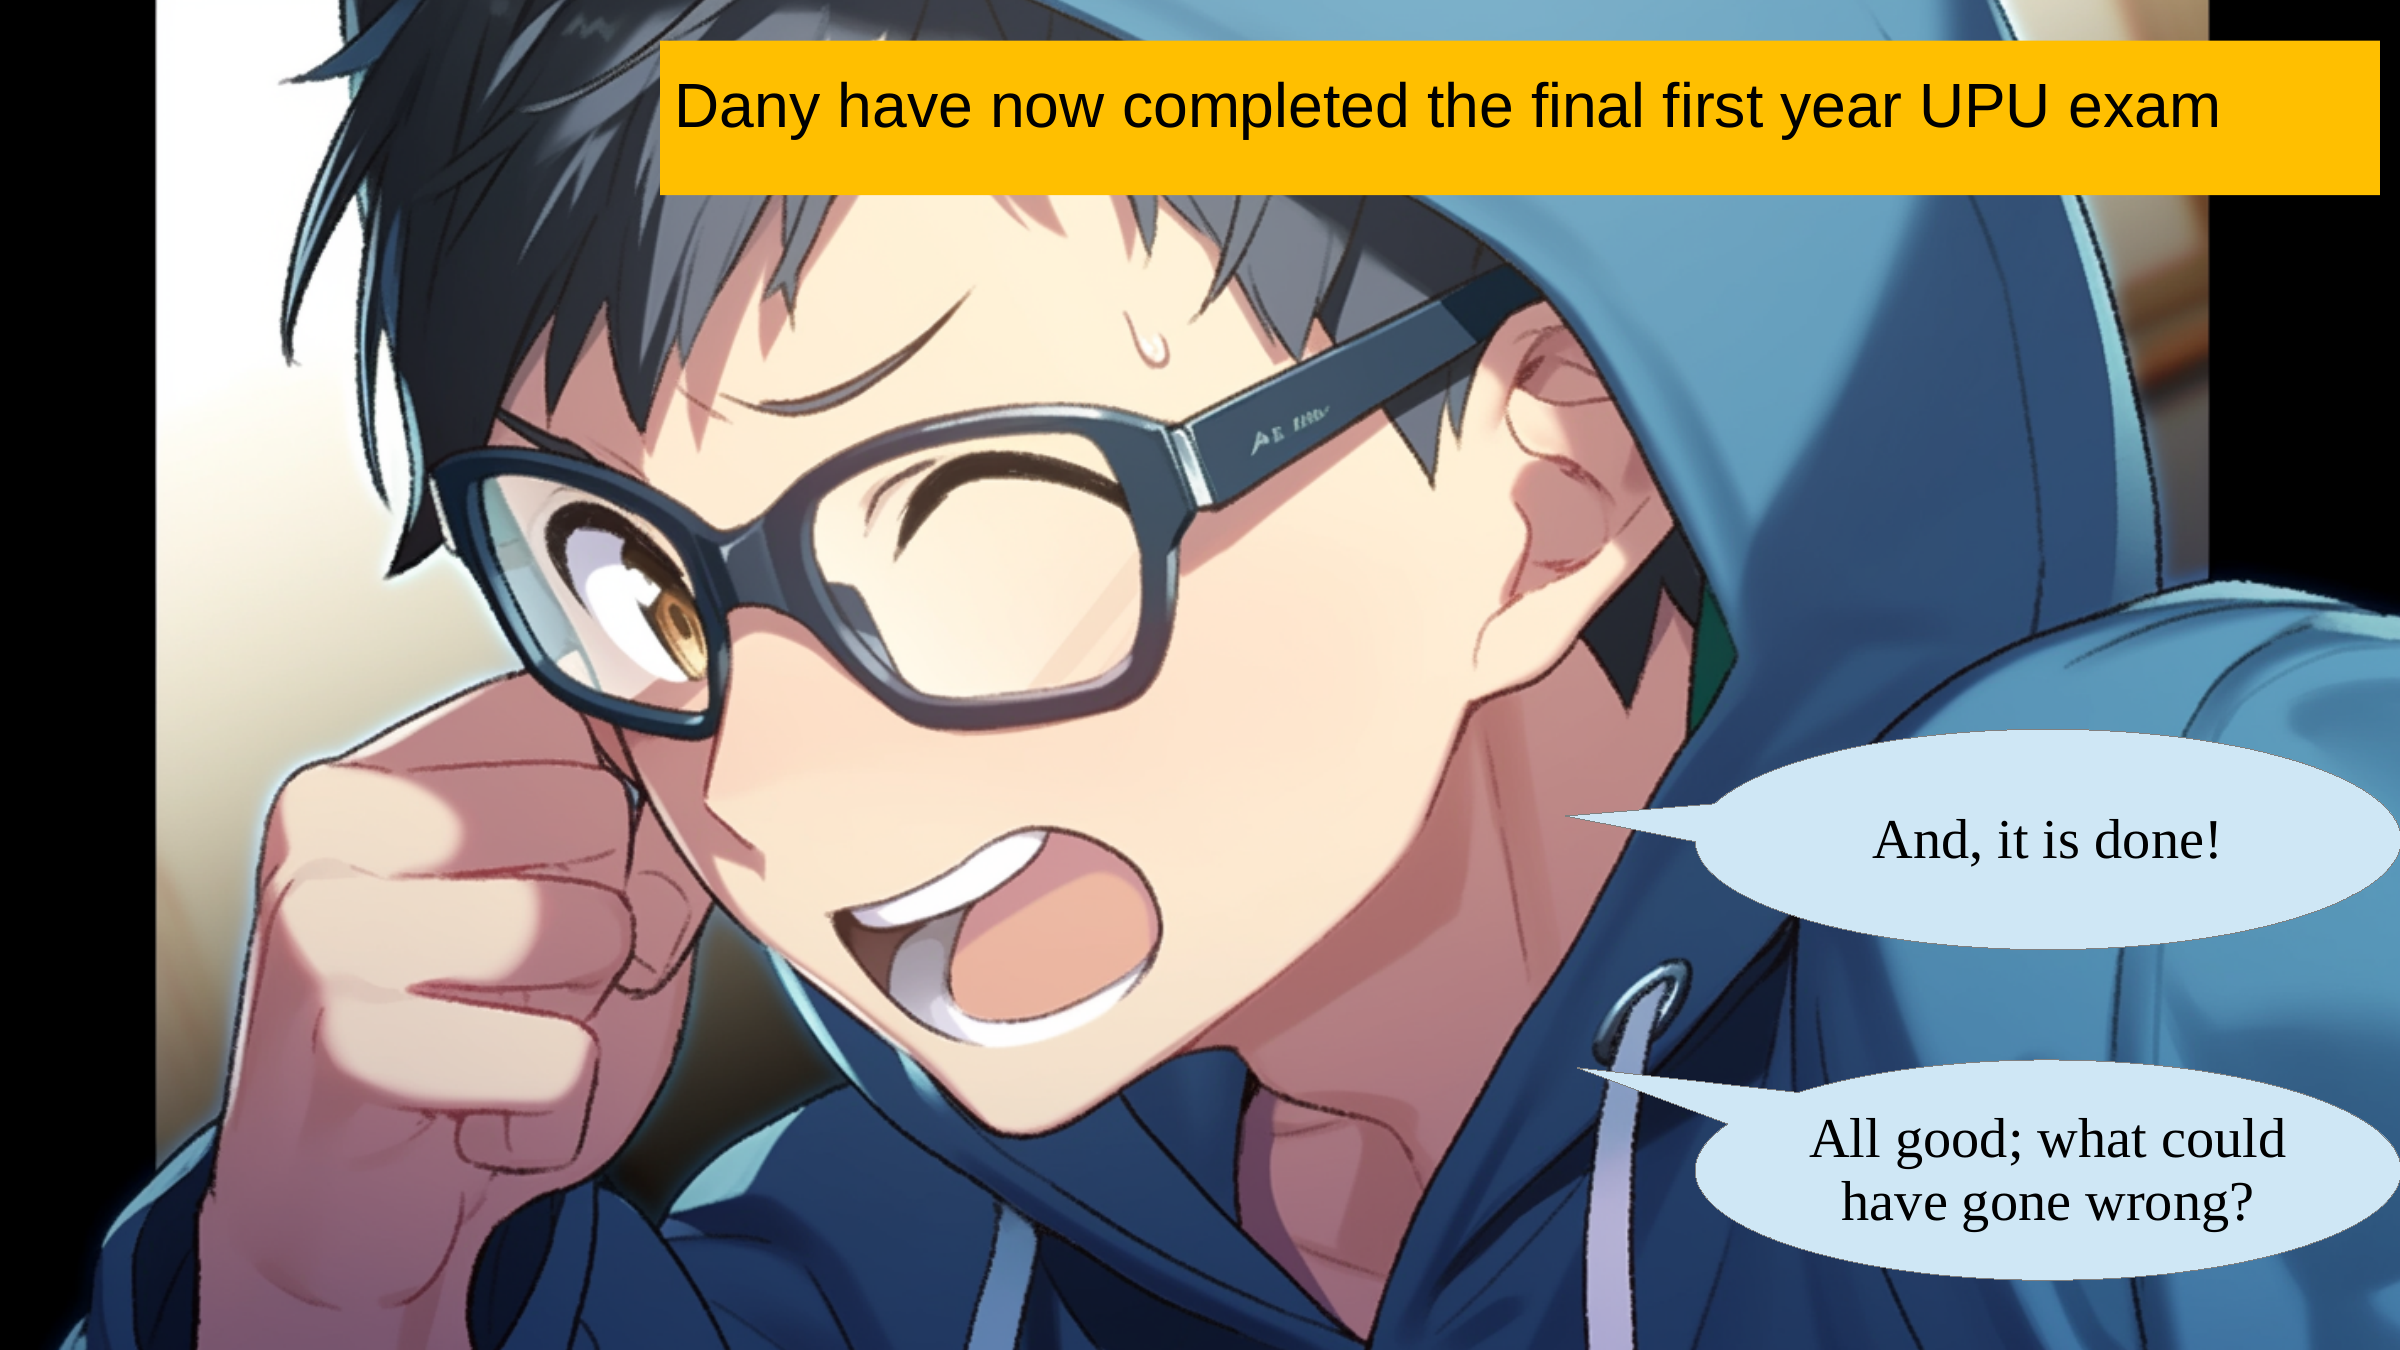

Dany have now completed the final first year UPU exam
And, it is done!
All good; what could
have gone wrong?